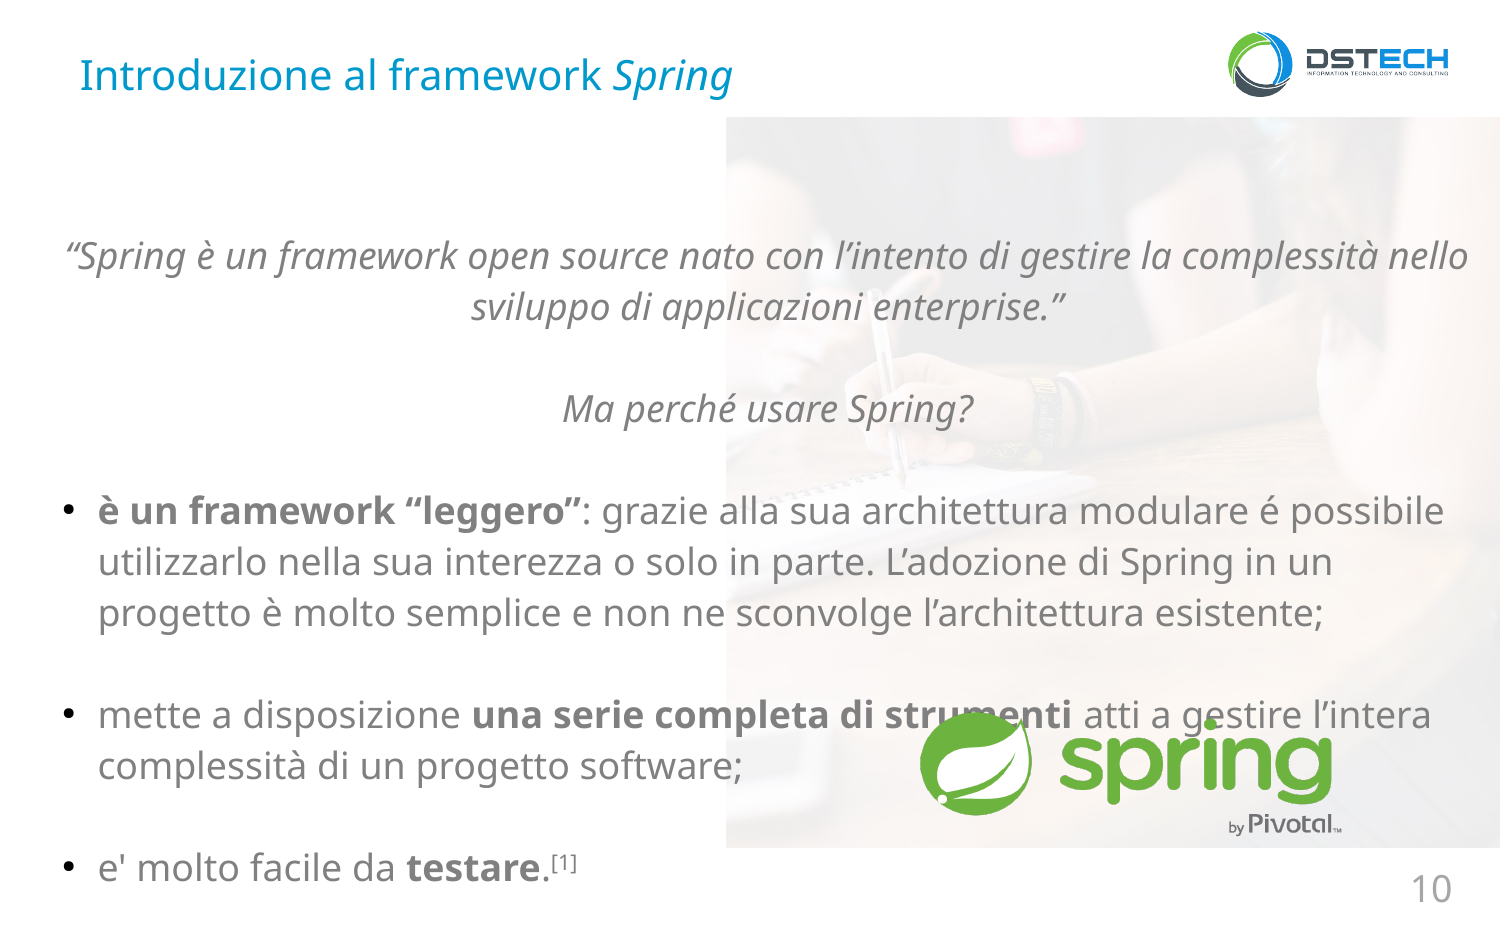

Introduzione al framework Spring
“Spring è un framework open source nato con l’intento di gestire la complessità nello sviluppo di applicazioni enterprise.”
Ma perché usare Spring?
è un framework “leggero”: grazie alla sua architettura modulare é possibile utilizzarlo nella sua interezza o solo in parte. L’adozione di Spring in un progetto è molto semplice e non ne sconvolge l’architettura esistente;
mette a disposizione una serie completa di strumenti atti a gestire l’intera complessità di un progetto software;
e' molto facile da testare.[1]
10